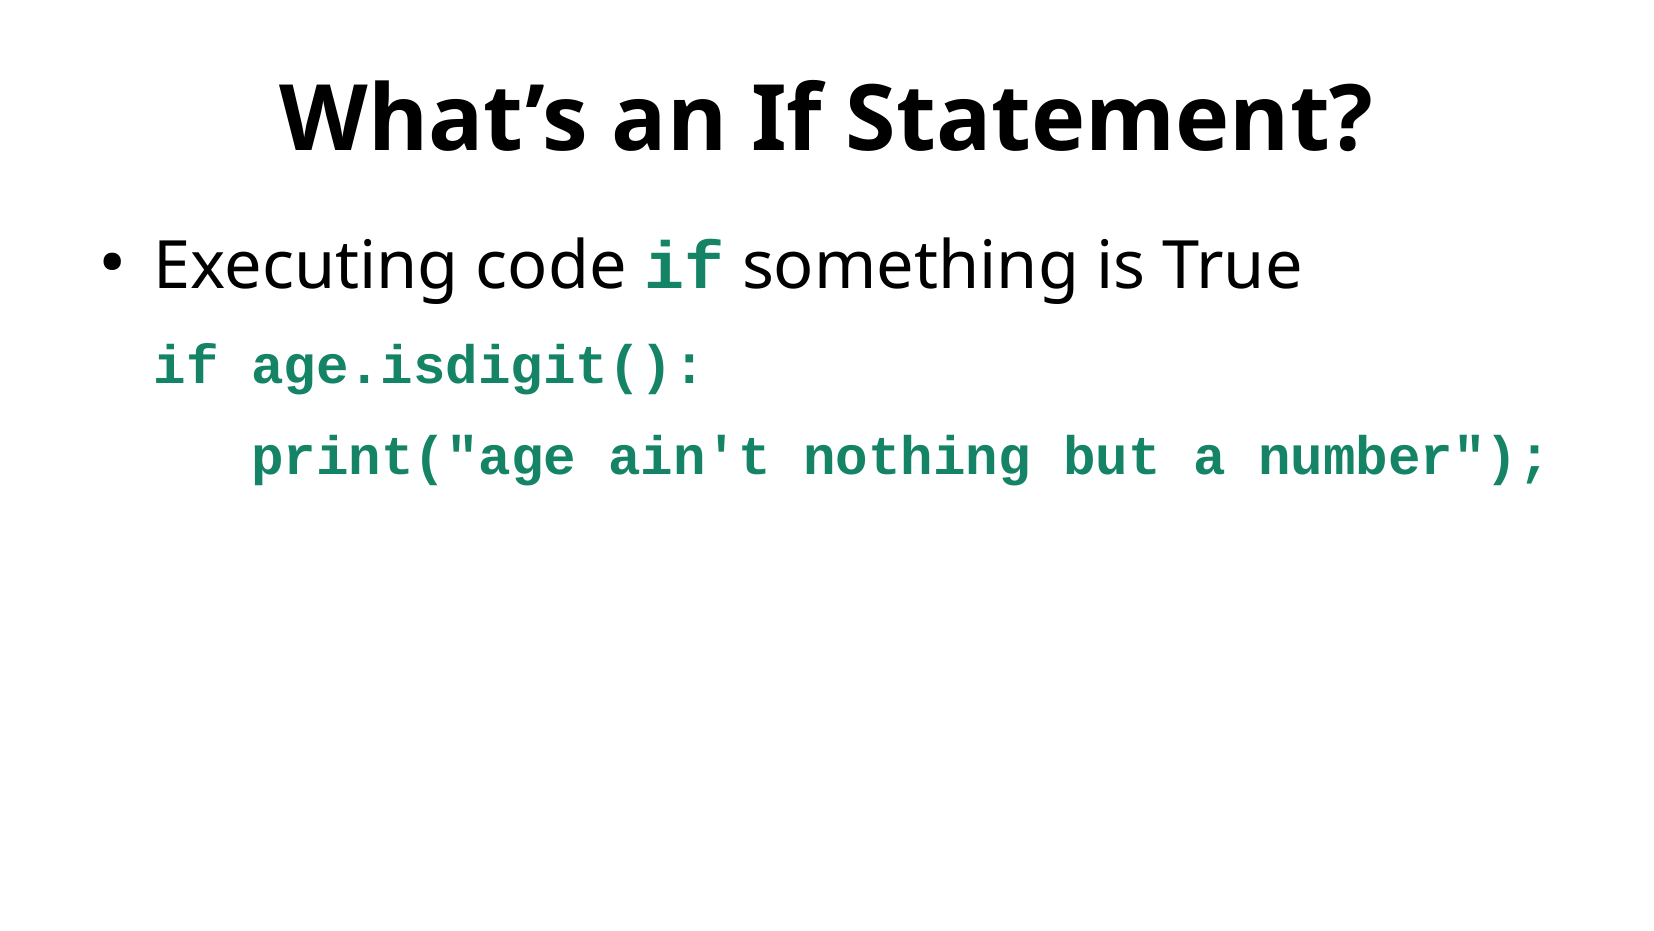

# What’s an If Statement?
Executing code if something is True
if age.isdigit():
 print("age ain't nothing but a number");